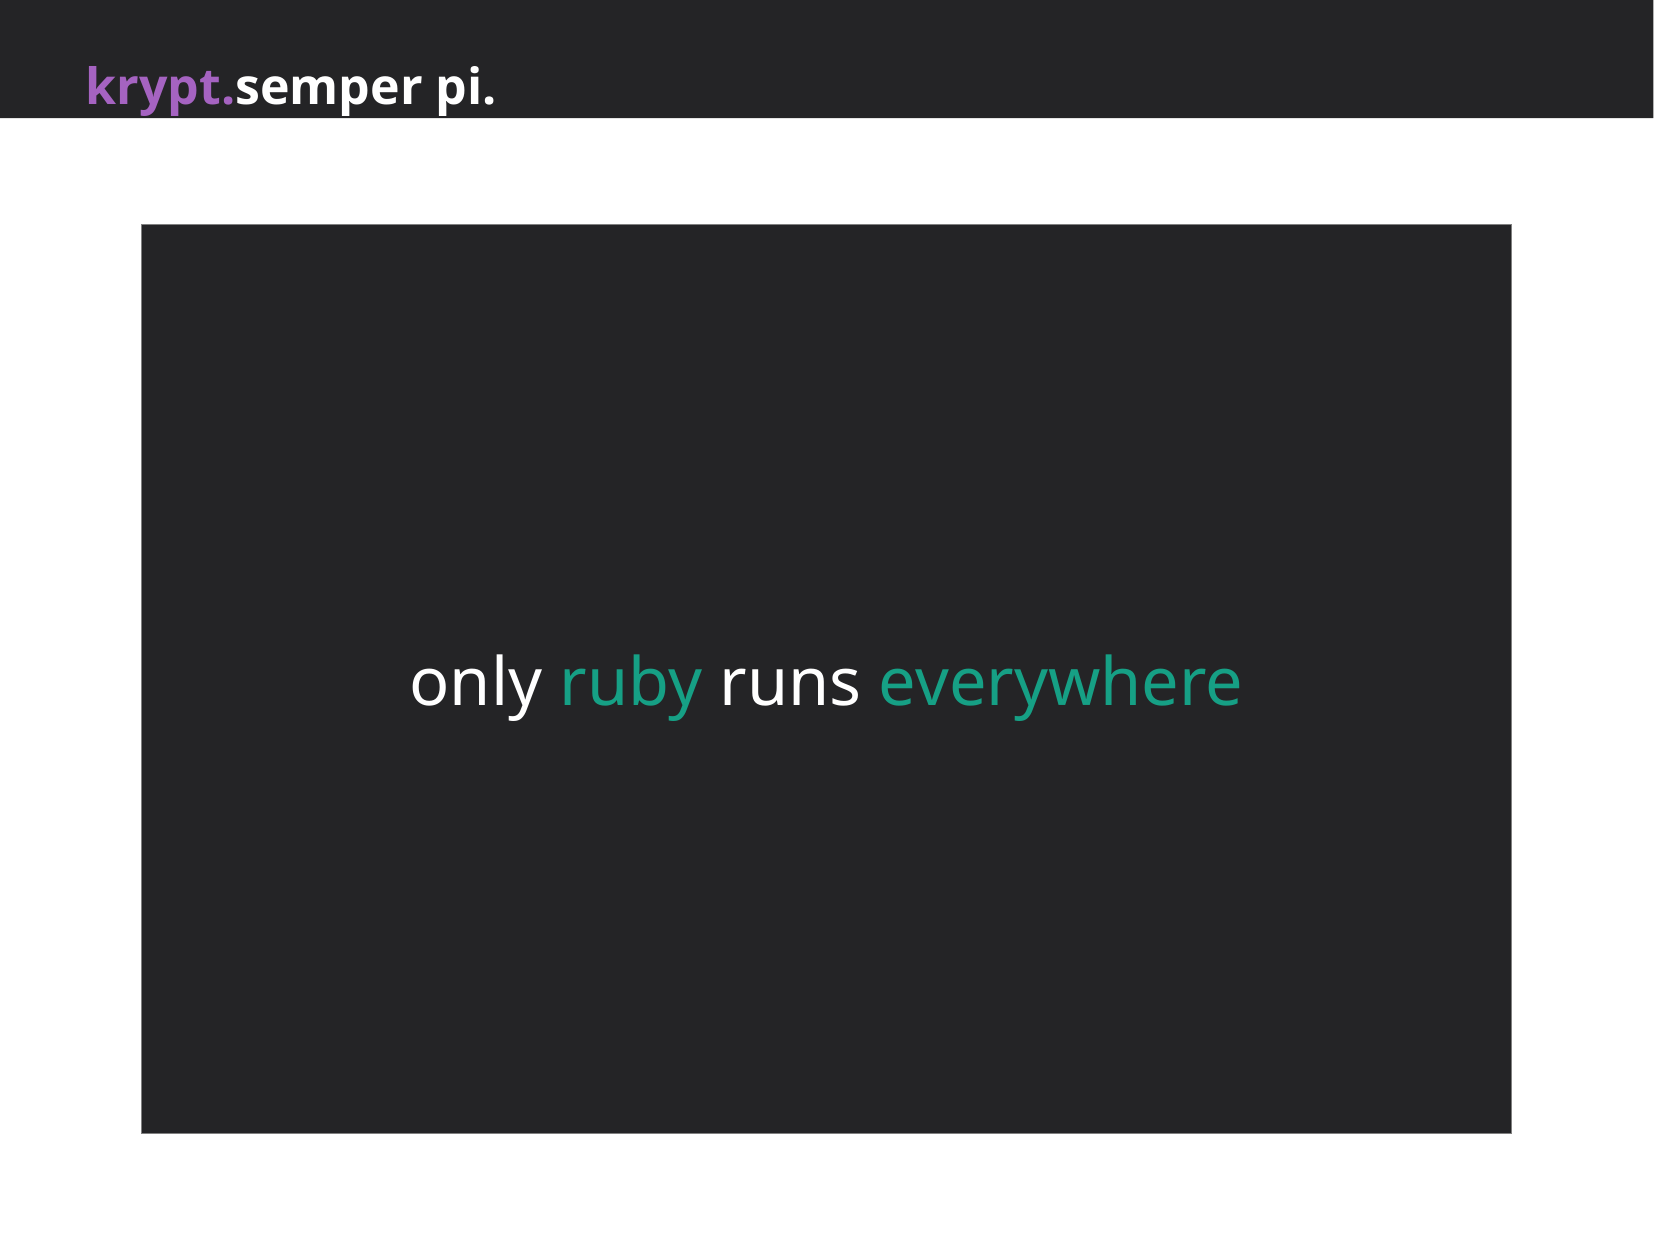

krypt.semper pi.
only ruby runs everywhere
krypt first of all is a framework